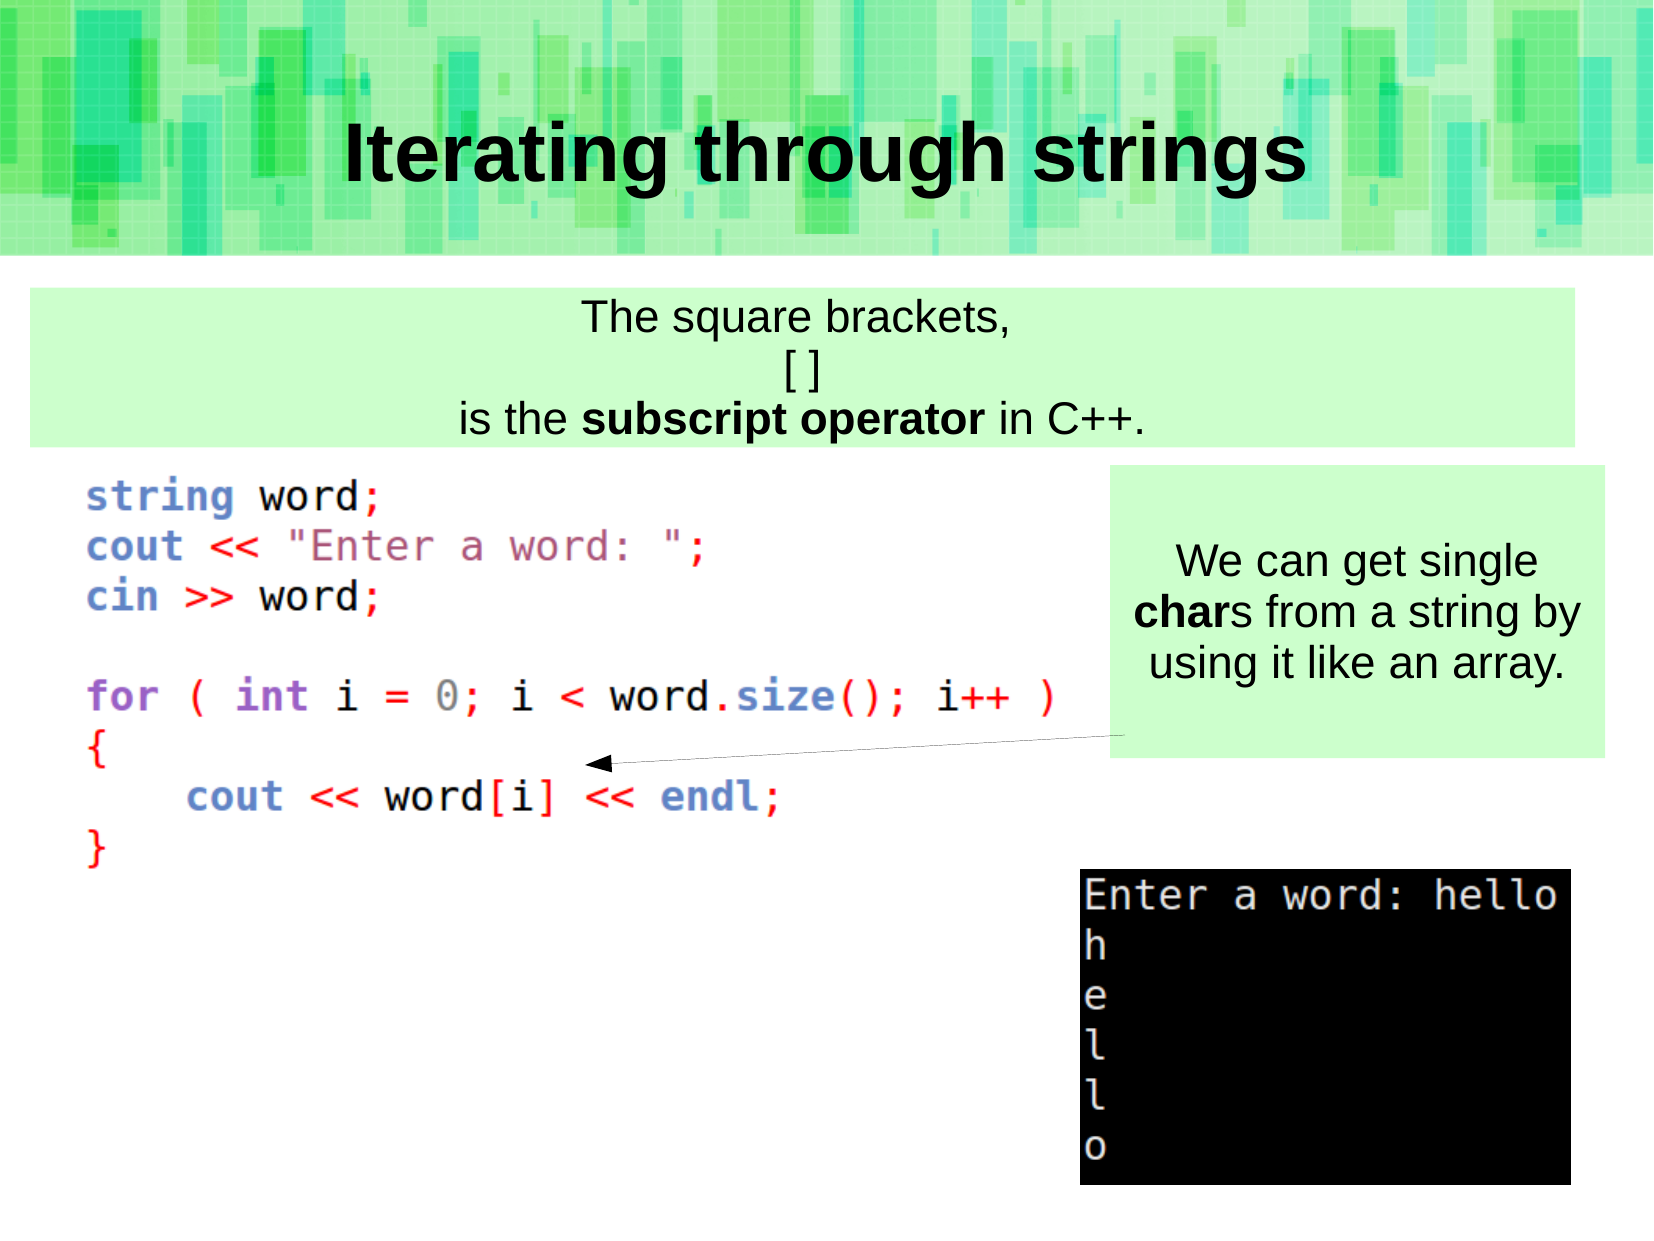

# Iterating through strings
The square brackets,
[ ]
is the subscript operator in C++.
We can get single chars from a string by using it like an array.